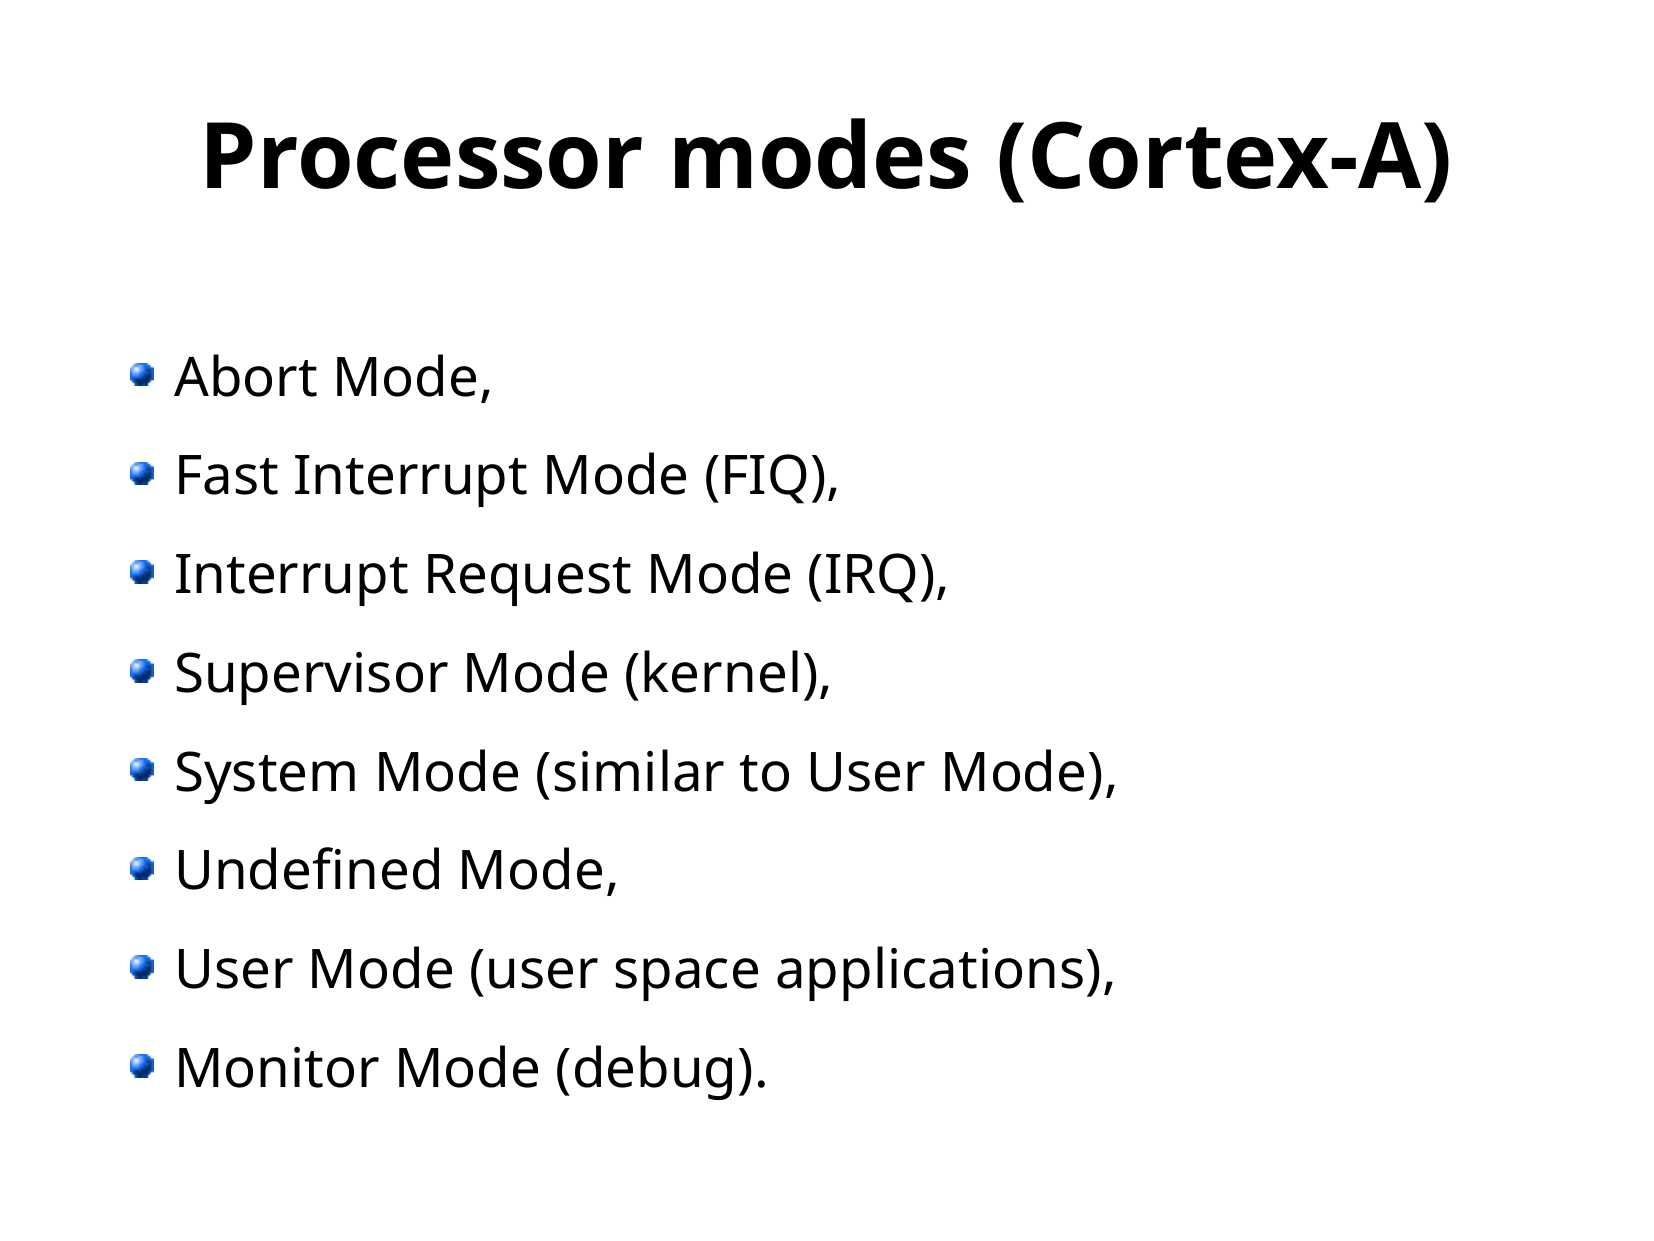

# Processor modes (Cortex-A)
Abort Mode,
Fast Interrupt Mode (FIQ),
Interrupt Request Mode (IRQ),
Supervisor Mode (kernel),
System Mode (similar to User Mode),
Undefined Mode,
User Mode (user space applications),
Monitor Mode (debug).